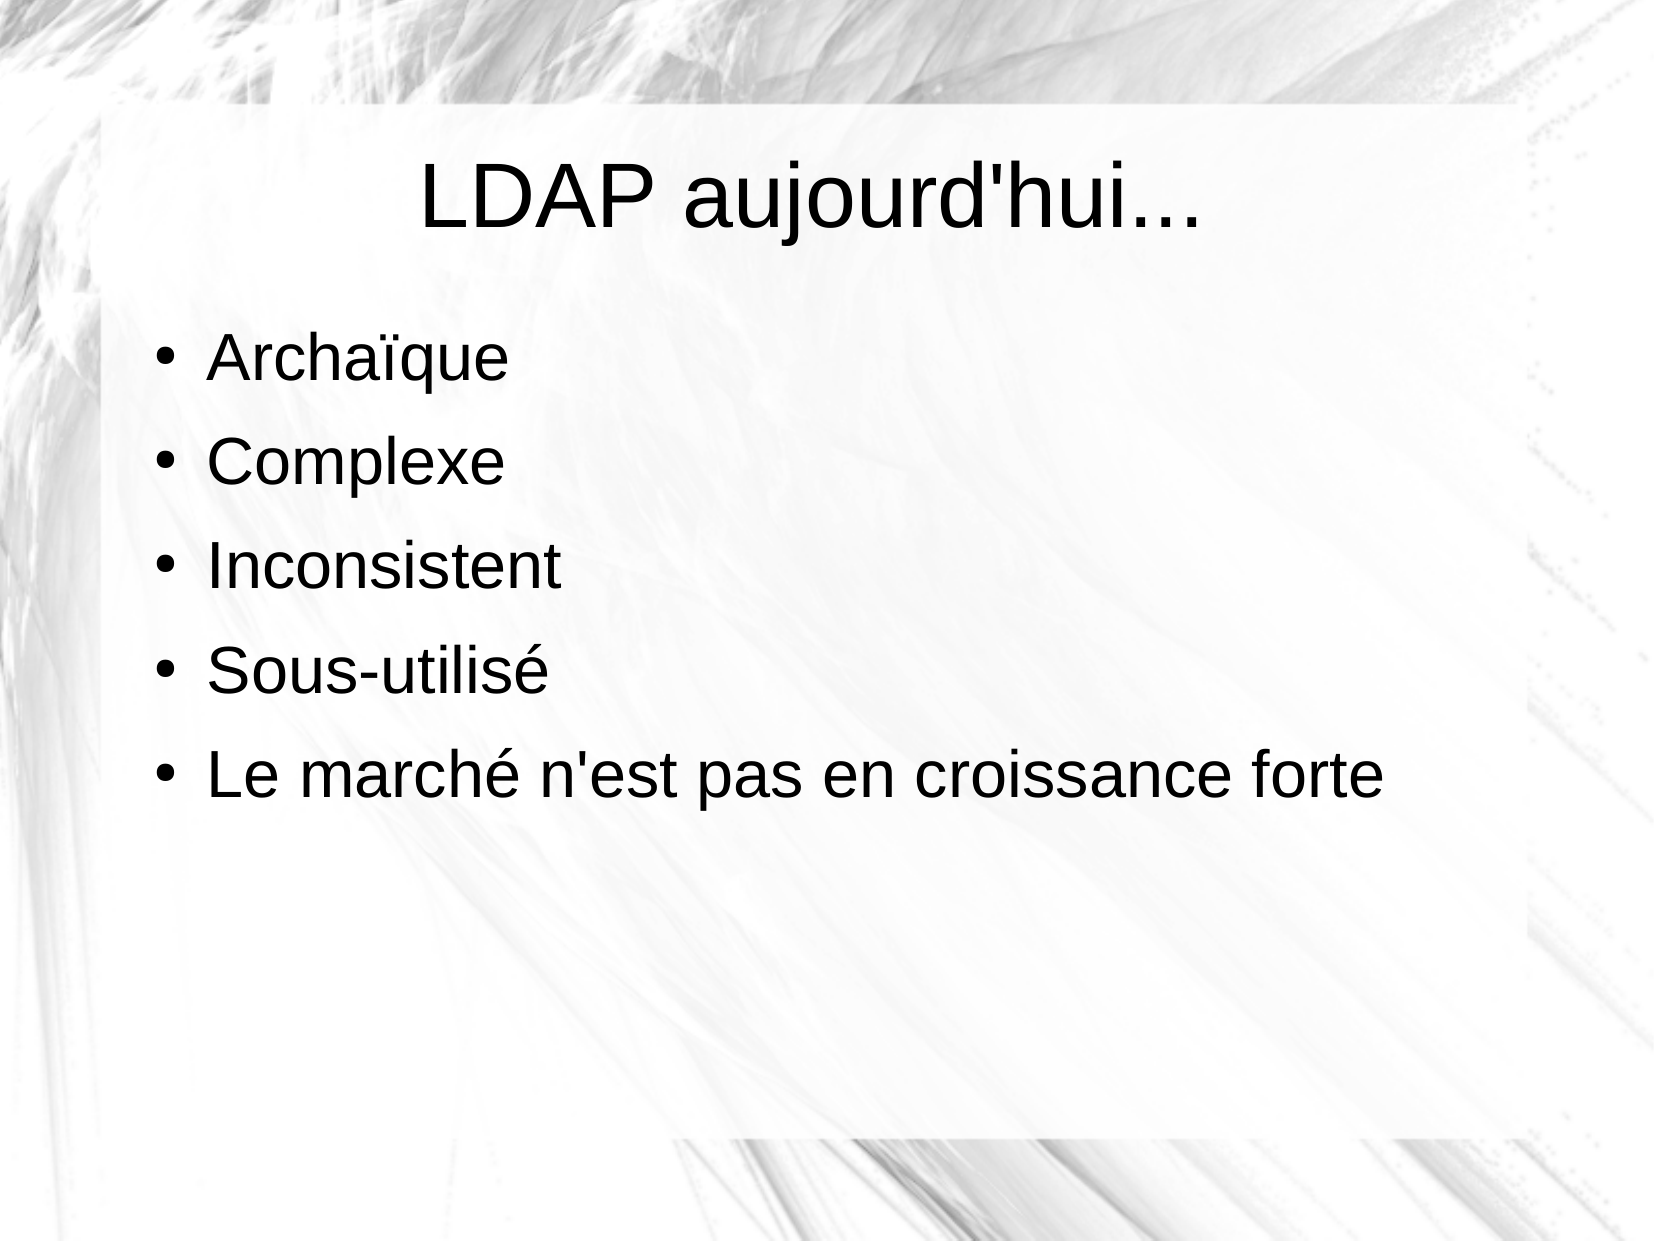

# LDAP aujourd'hui...
Archaïque
Complexe
Inconsistent
Sous-utilisé
Le marché n'est pas en croissance forte